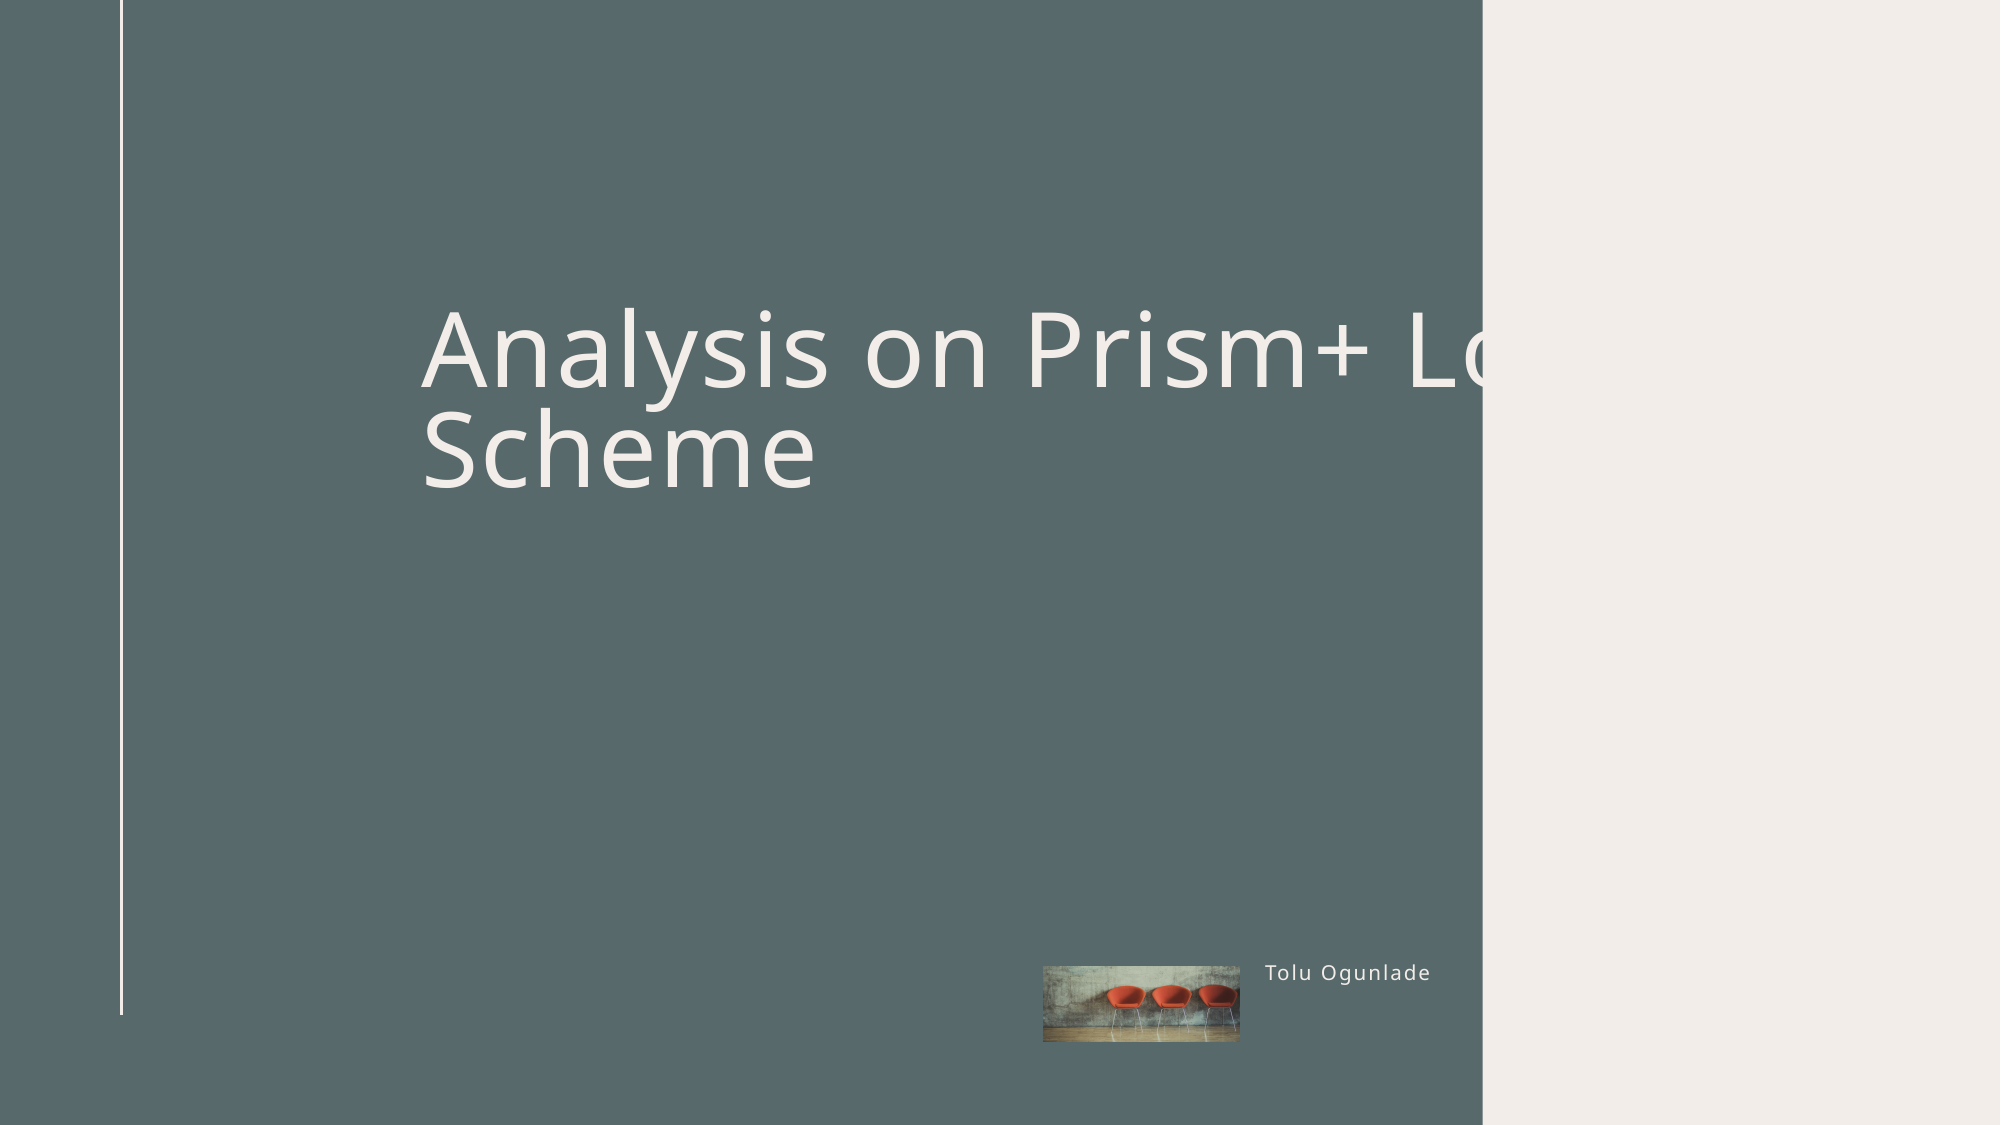

# Analysis on Prism+ Loyalty Scheme
Tolu Ogunlade​​
01/11/2024